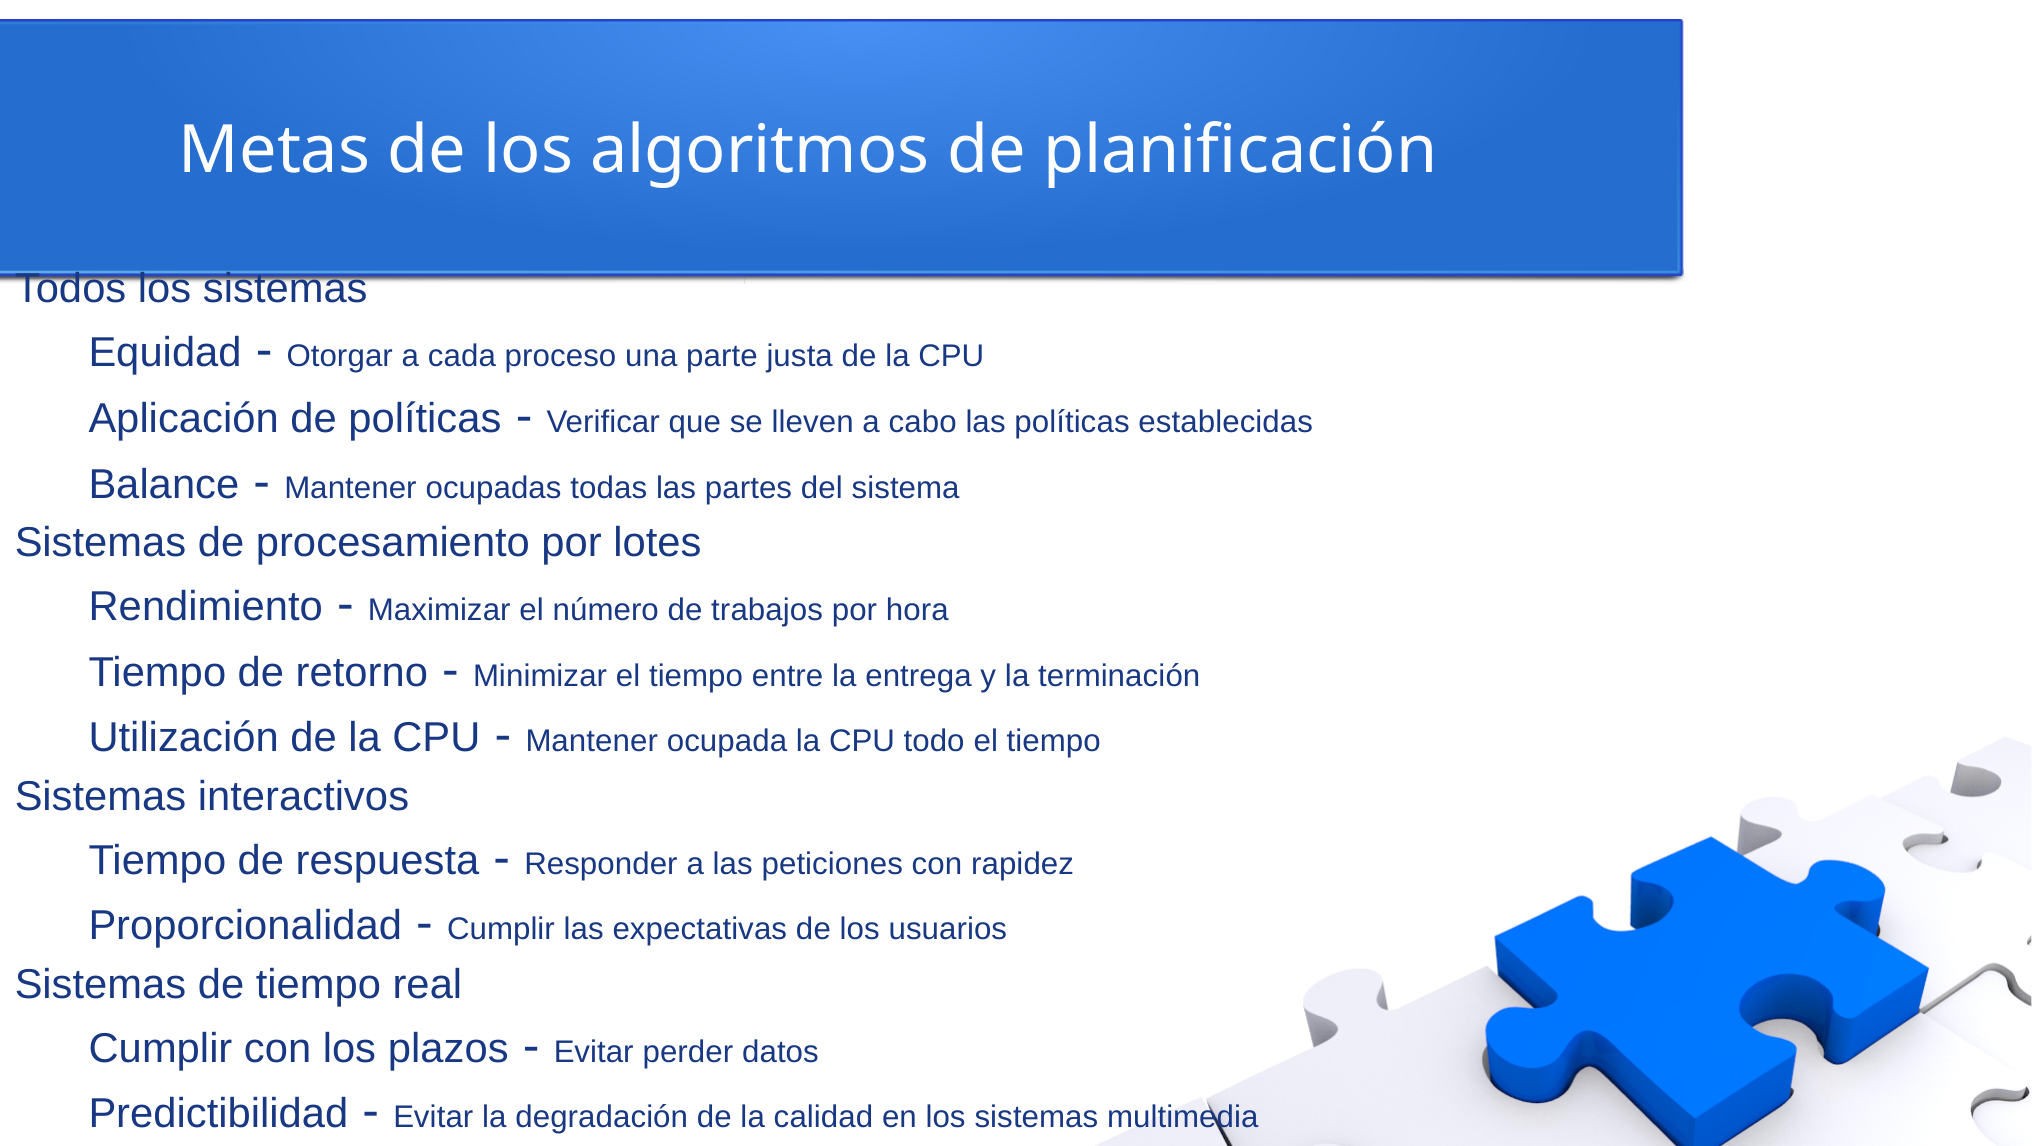

Metas de los algoritmos de planificación
Todos los sistemas
	Equidad - Otorgar a cada proceso una parte justa de la CPU
	Aplicación de políticas - Verificar que se lleven a cabo las políticas establecidas
	Balance - Mantener ocupadas todas las partes del sistema
Sistemas de procesamiento por lotes
	Rendimiento - Maximizar el número de trabajos por hora
	Tiempo de retorno - Minimizar el tiempo entre la entrega y la terminación
	Utilización de la CPU - Mantener ocupada la CPU todo el tiempo
Sistemas interactivos
	Tiempo de respuesta - Responder a las peticiones con rapidez
	Proporcionalidad - Cumplir las expectativas de los usuarios
Sistemas de tiempo real
	Cumplir con los plazos - Evitar perder datos
	Predictibilidad - Evitar la degradación de la calidad en los sistemas multimedia
# Clean & simple